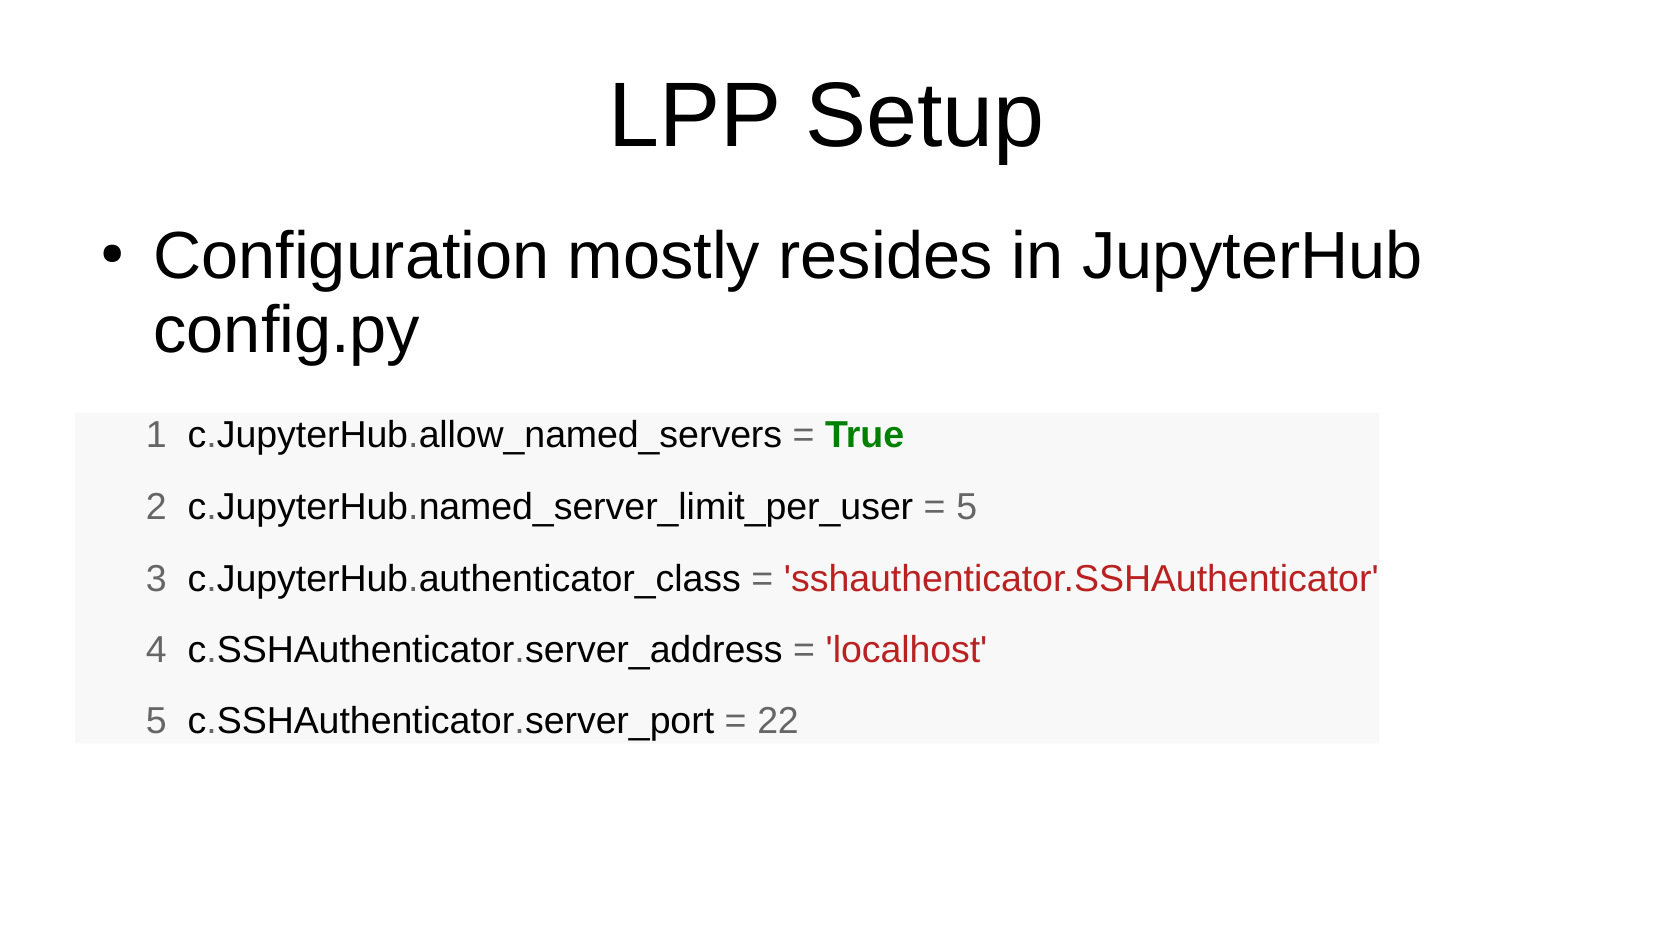

# LPP Setup
Configuration mostly resides in JupyterHub config.py
1 c.JupyterHub.allow_named_servers = True
2 c.JupyterHub.named_server_limit_per_user = 5
3 c.JupyterHub.authenticator_class = 'sshauthenticator.SSHAuthenticator'
4 c.SSHAuthenticator.server_address = 'localhost'
5 c.SSHAuthenticator.server_port = 22